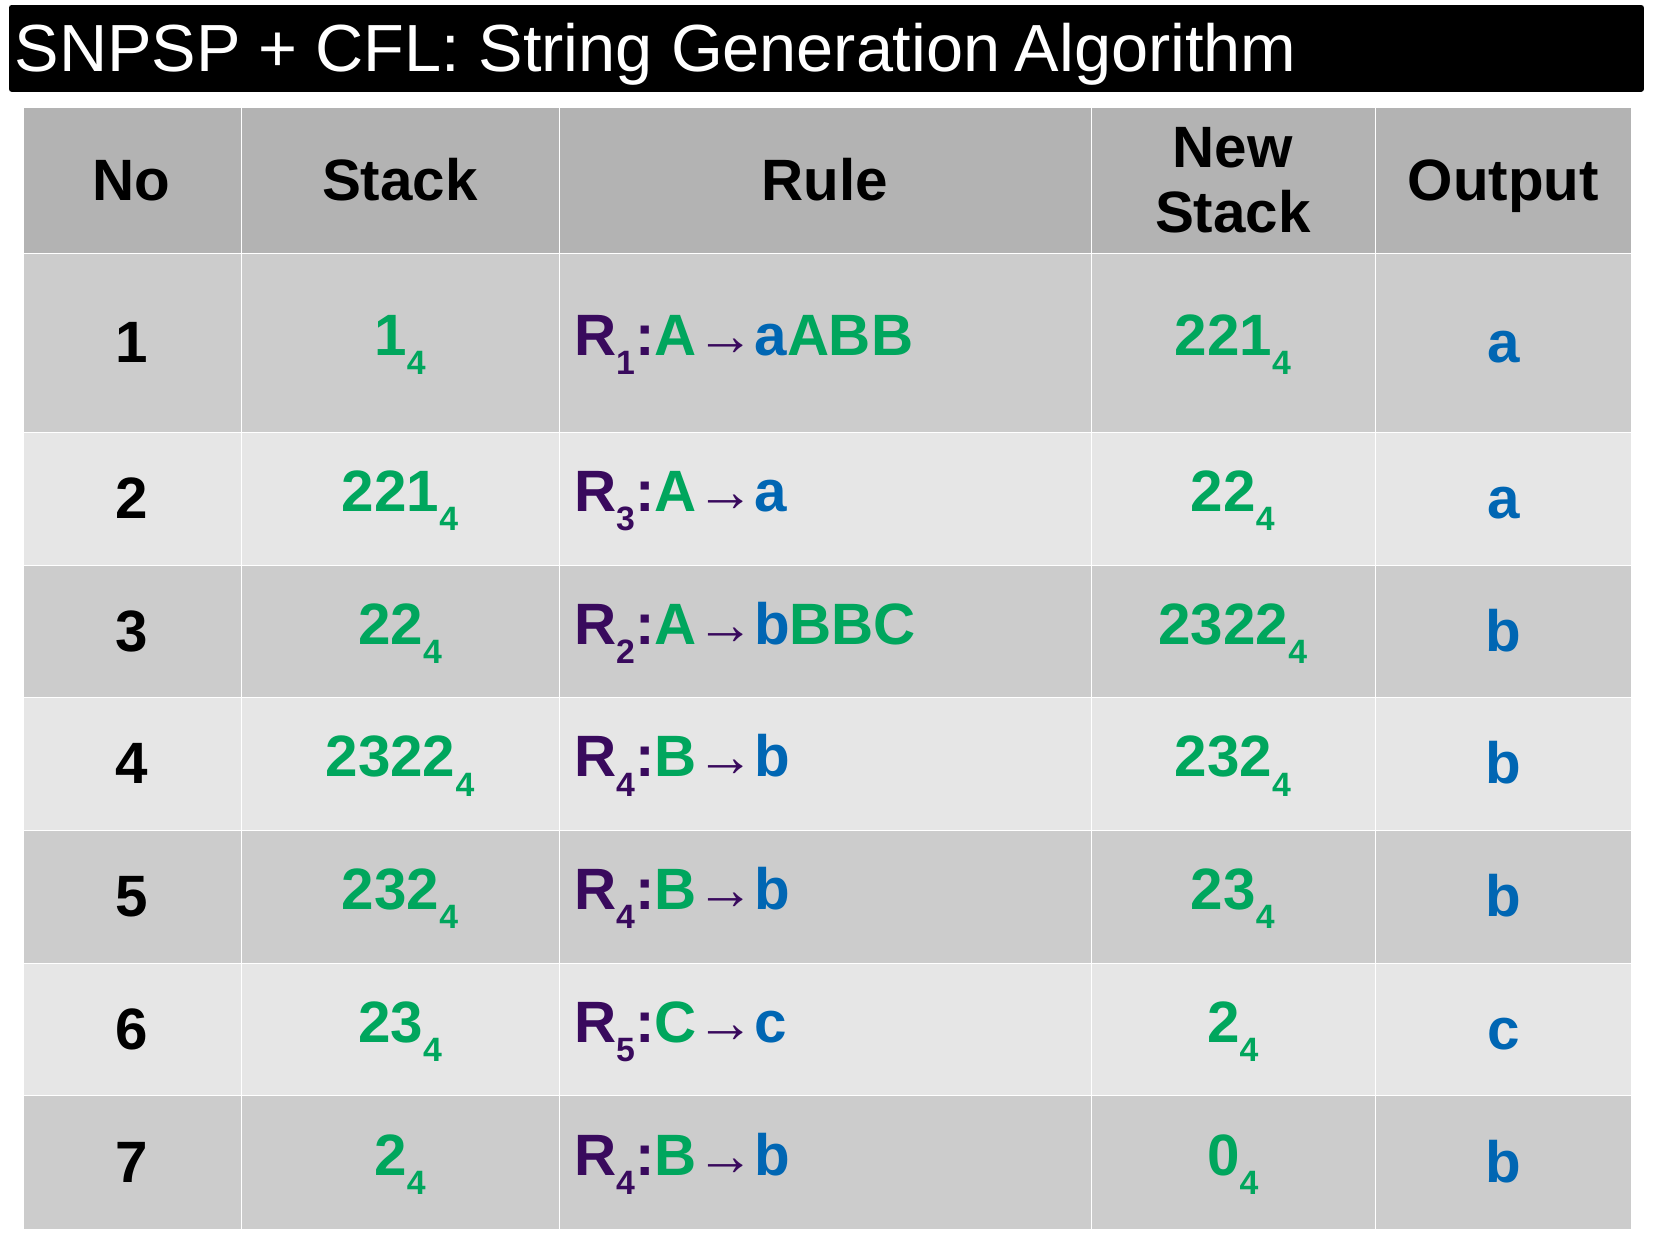

# SNPSP + CFL: String Generation Algorithm
| No | Stack | Rule | New Stack | Output |
| --- | --- | --- | --- | --- |
| 1 | 14 | R1:A→aABB | 2214 | a |
| 2 | 2214 | R3:A→a | 224 | a |
| 3 | 224 | R2:A→bBBC | 23224 | b |
| 4 | 23224 | R4:B→b | 2324 | b |
| 5 | 2324 | R4:B→b | 234 | b |
| 6 | 234 | R5:C→c | 24 | c |
| 7 | 24 | R4:B→b | 04 | b |